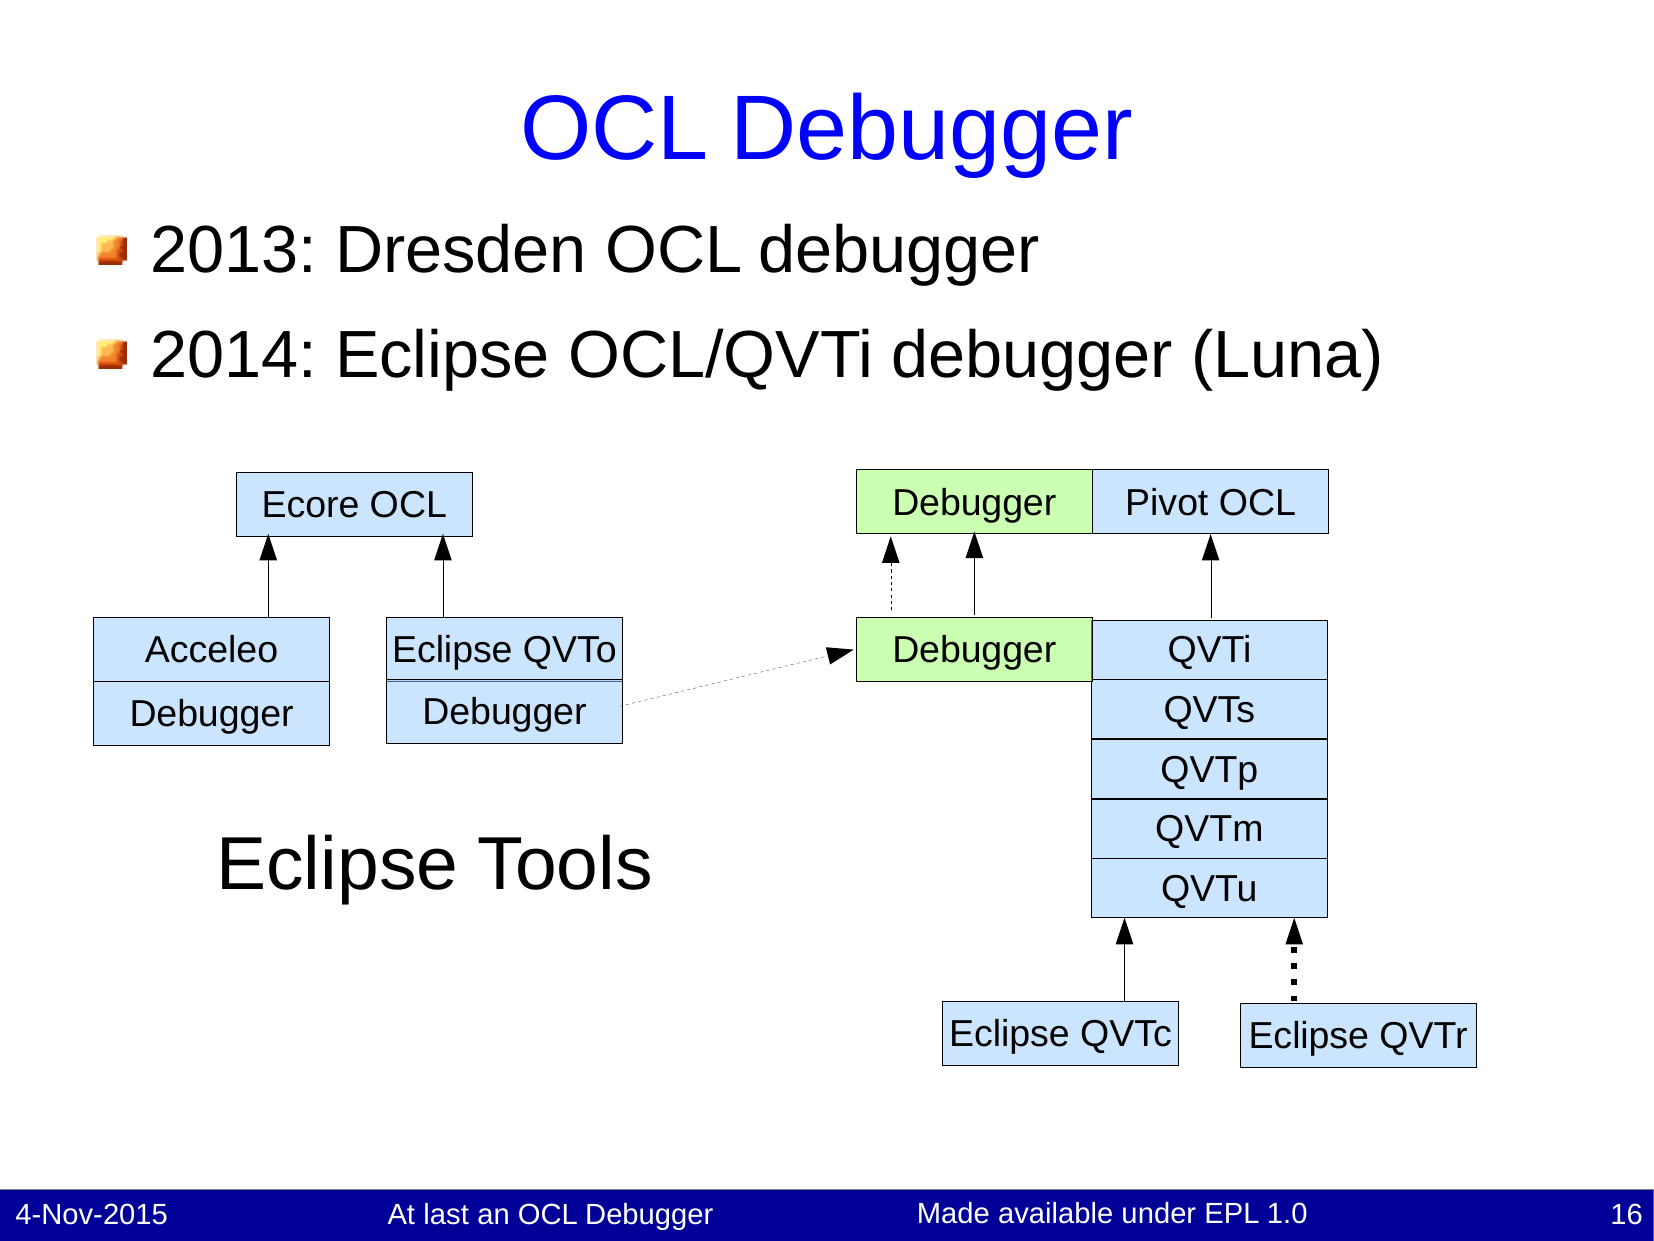

# OCL Debugger
2013: Dresden OCL debugger
2014: Eclipse OCL/QVTi debugger (Luna)
Debugger
Pivot OCL
Ecore OCL
Acceleo
Eclipse QVTo
Debugger
QVTi
Debugger
QVTs
Debugger
QVTp
QVTm
Eclipse Tools
QVTu
Eclipse QVTc
Eclipse QVTr
4-Nov-2015
At last an OCL Debugger
16